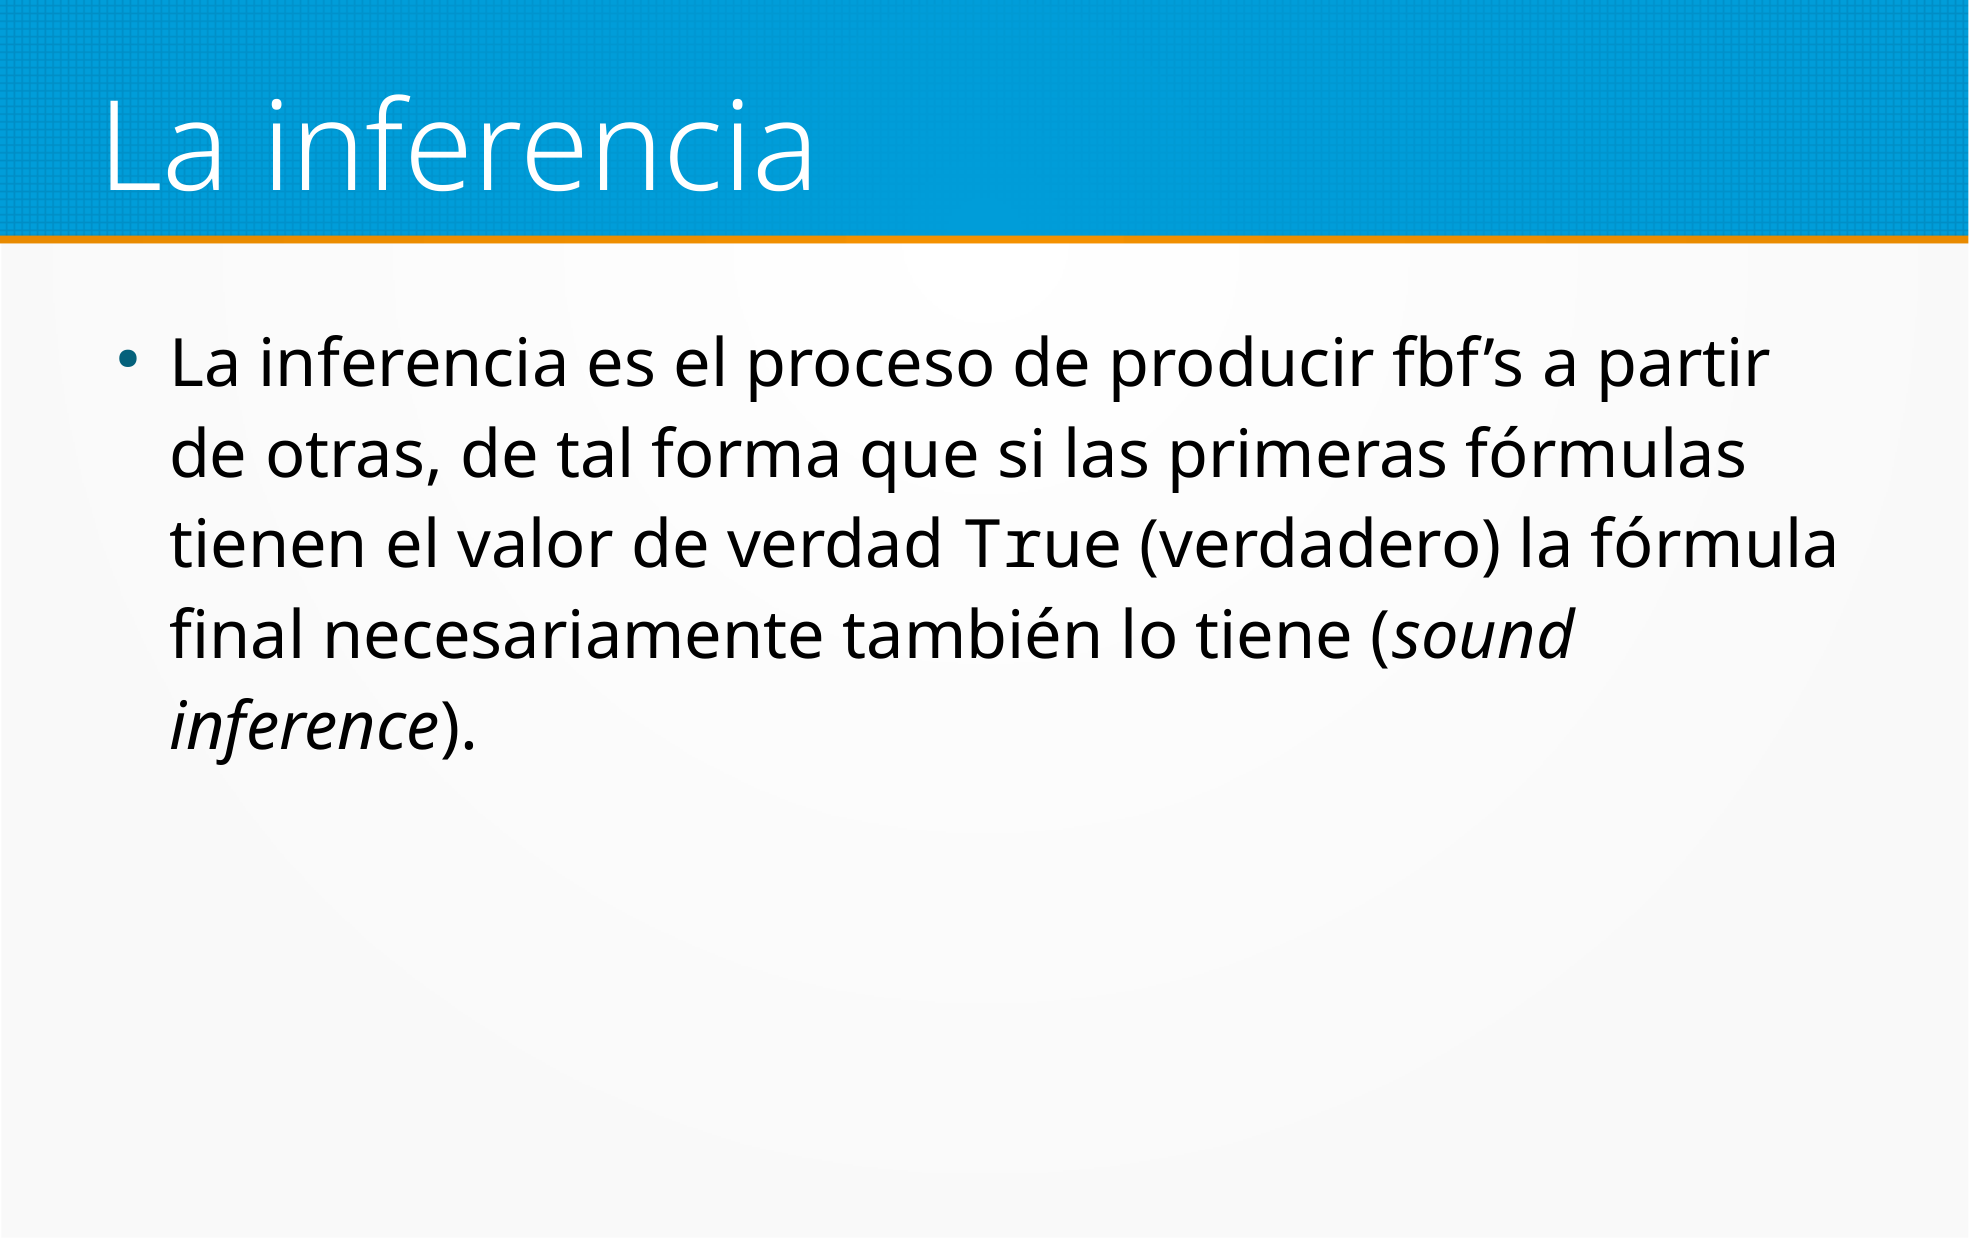

# La inferencia
La inferencia es el proceso de producir fbf’s a partir de otras, de tal forma que si las primeras fórmulas tienen el valor de verdad True (verdadero) la fórmula final necesariamente también lo tiene (sound inference).